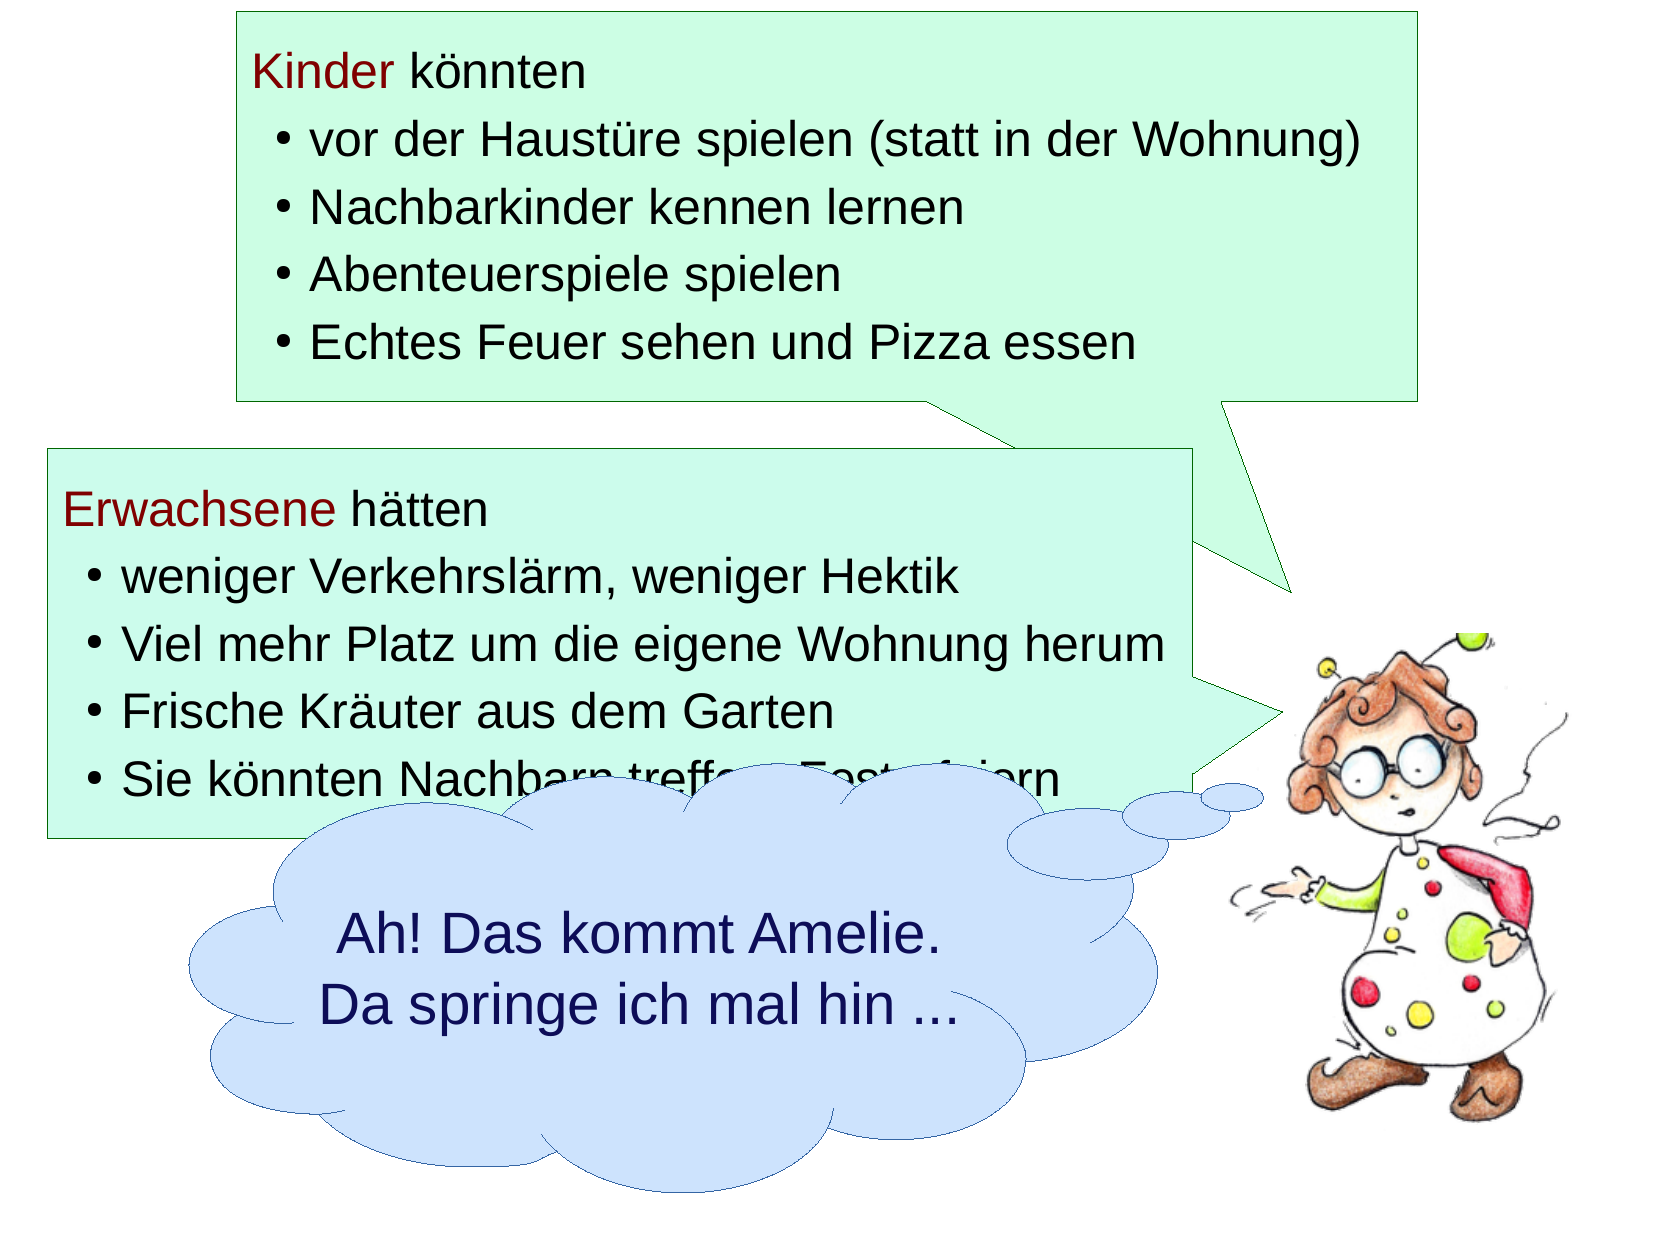

Kinder könnten
vor der Haustüre spielen (statt in der Wohnung)
Nachbarkinder kennen lernen
Abenteuerspiele spielen
Echtes Feuer sehen und Pizza essen
Erwachsene hätten
weniger Verkehrslärm, weniger Hektik
Viel mehr Platz um die eigene Wohnung herum
Frische Kräuter aus dem Garten
Sie könnten Nachbarn treffen, Feste feiern
Ah! Das kommt Amelie.
Da springe ich mal hin ...